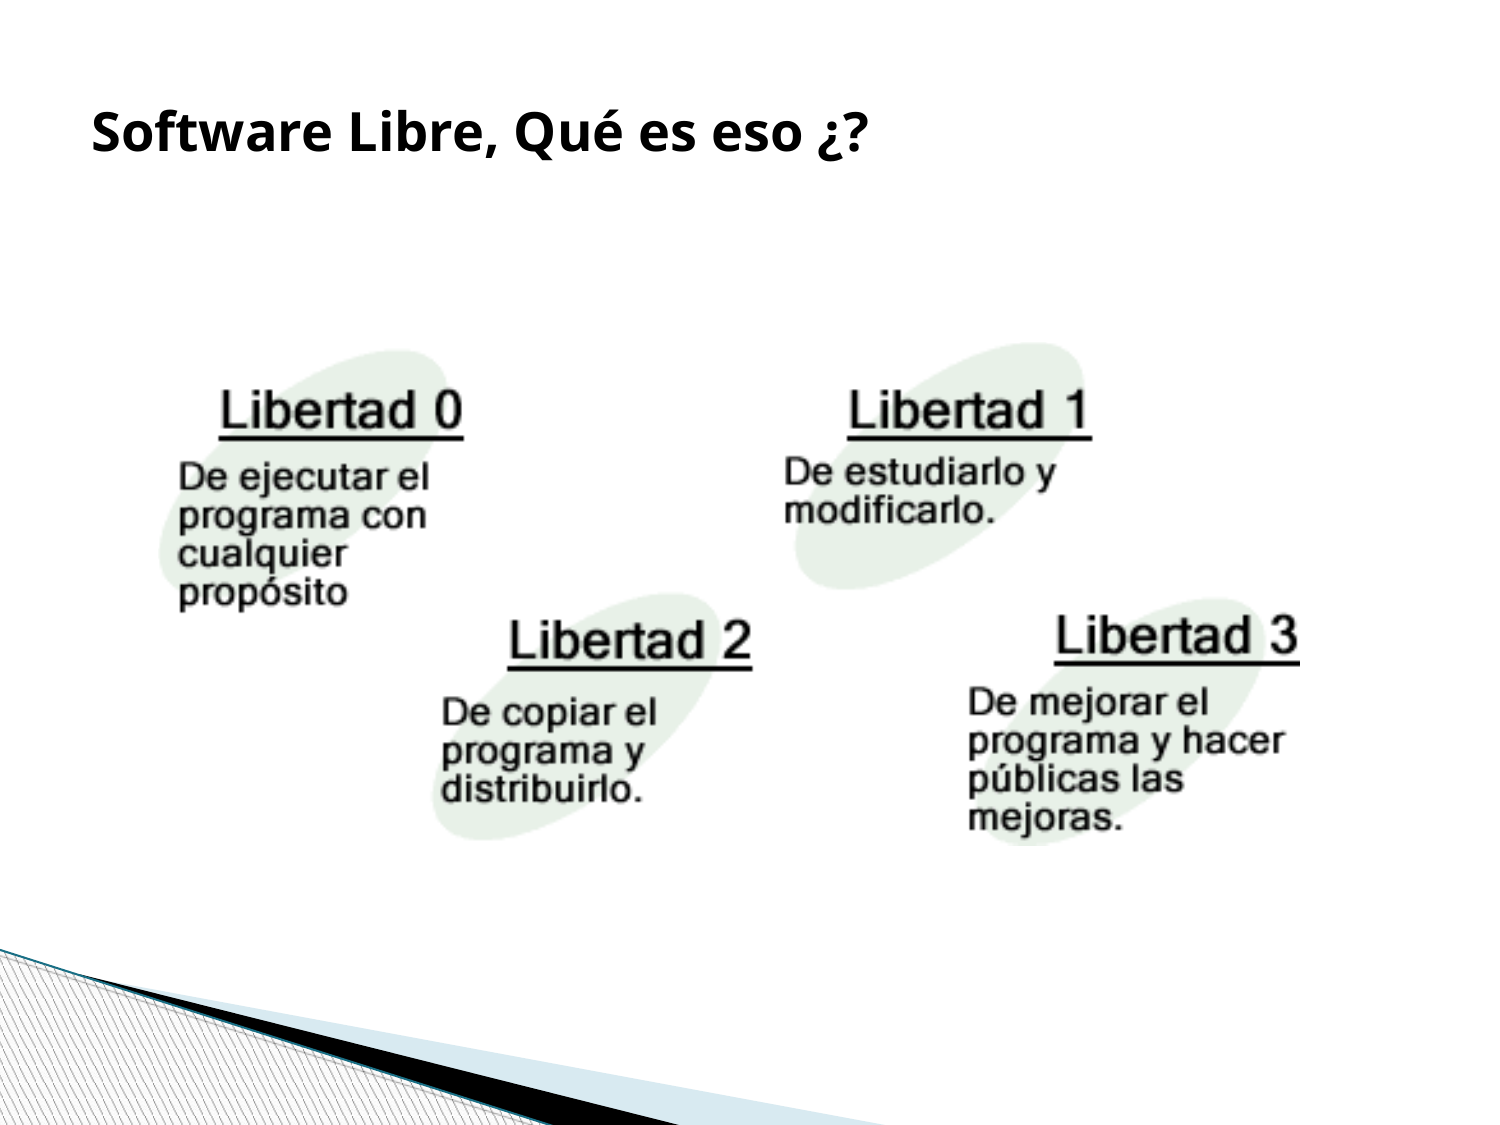

# Software Libre, Qué es eso ¿?